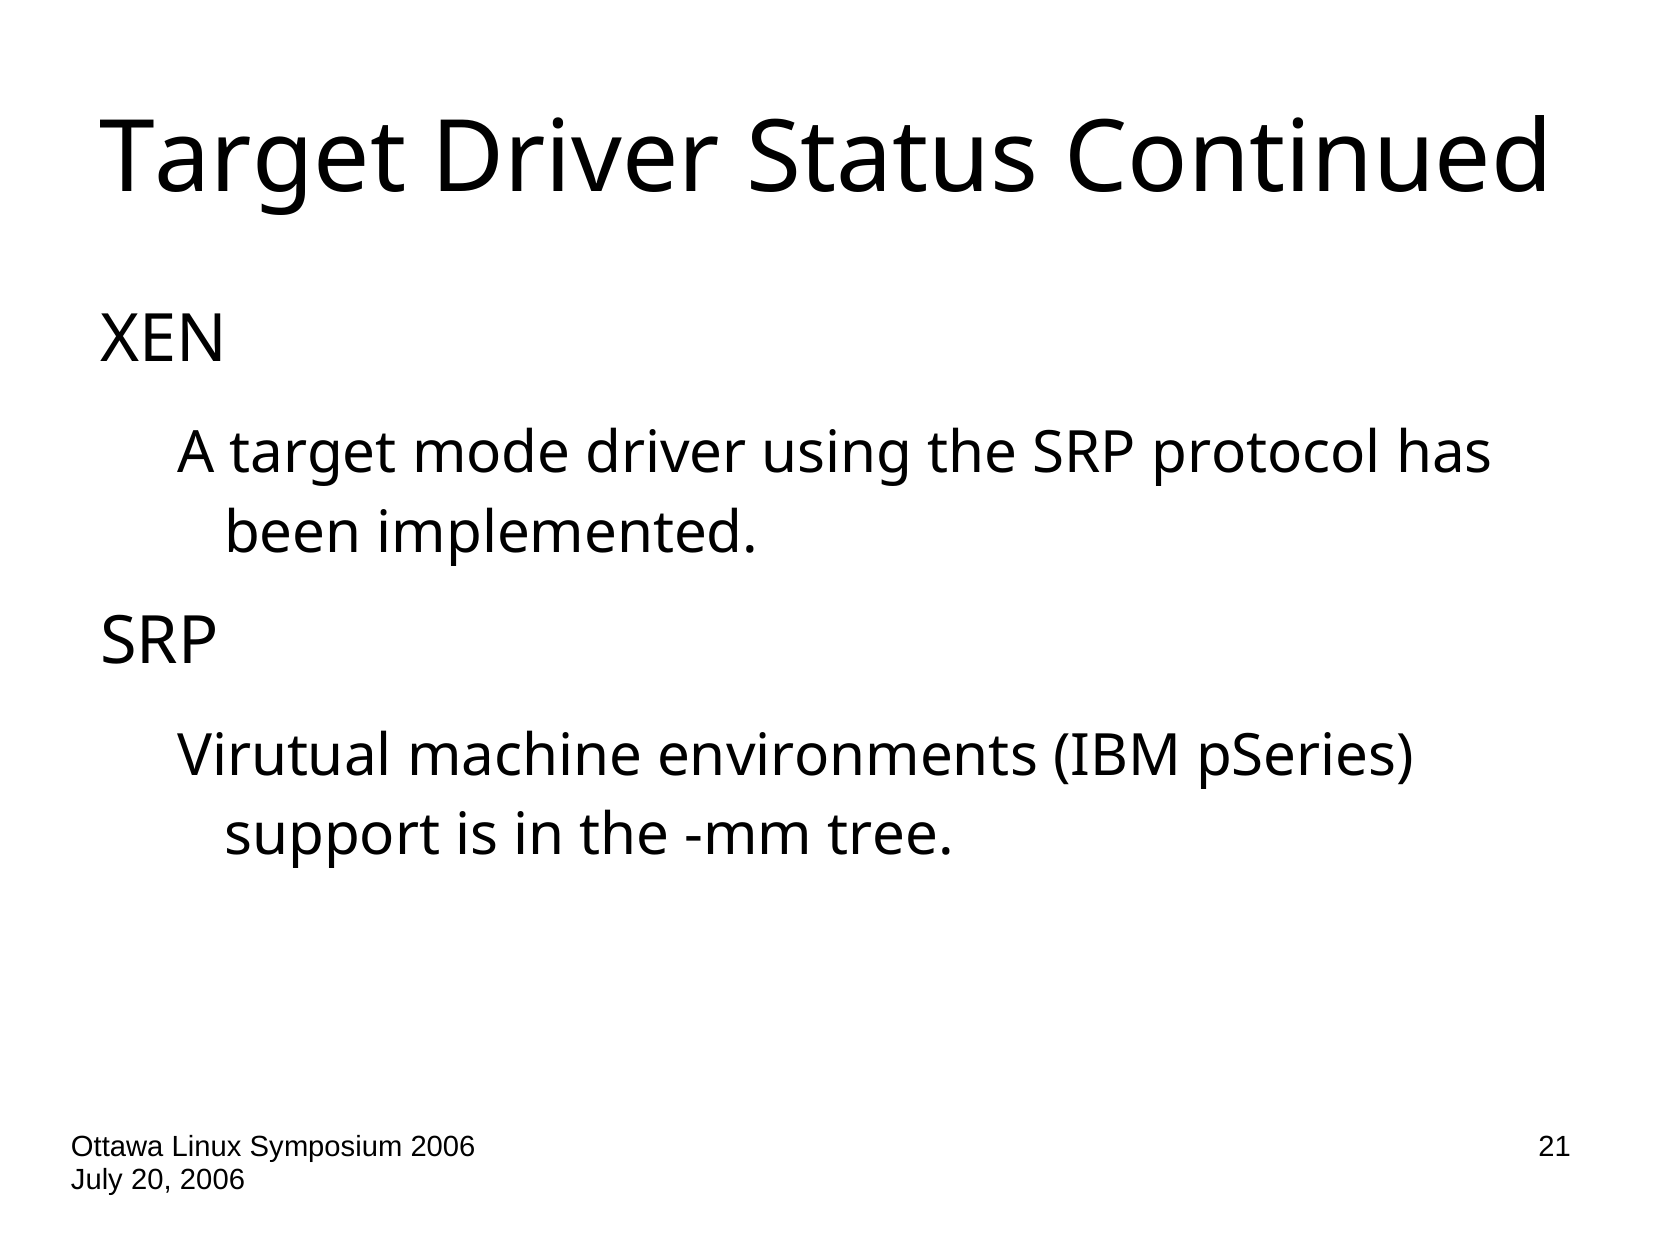

# Target Driver Status Continued
XEN
A target mode driver using the SRP protocol has been implemented.
SRP
Virutual machine environments (IBM pSeries) support is in the -mm tree.
21